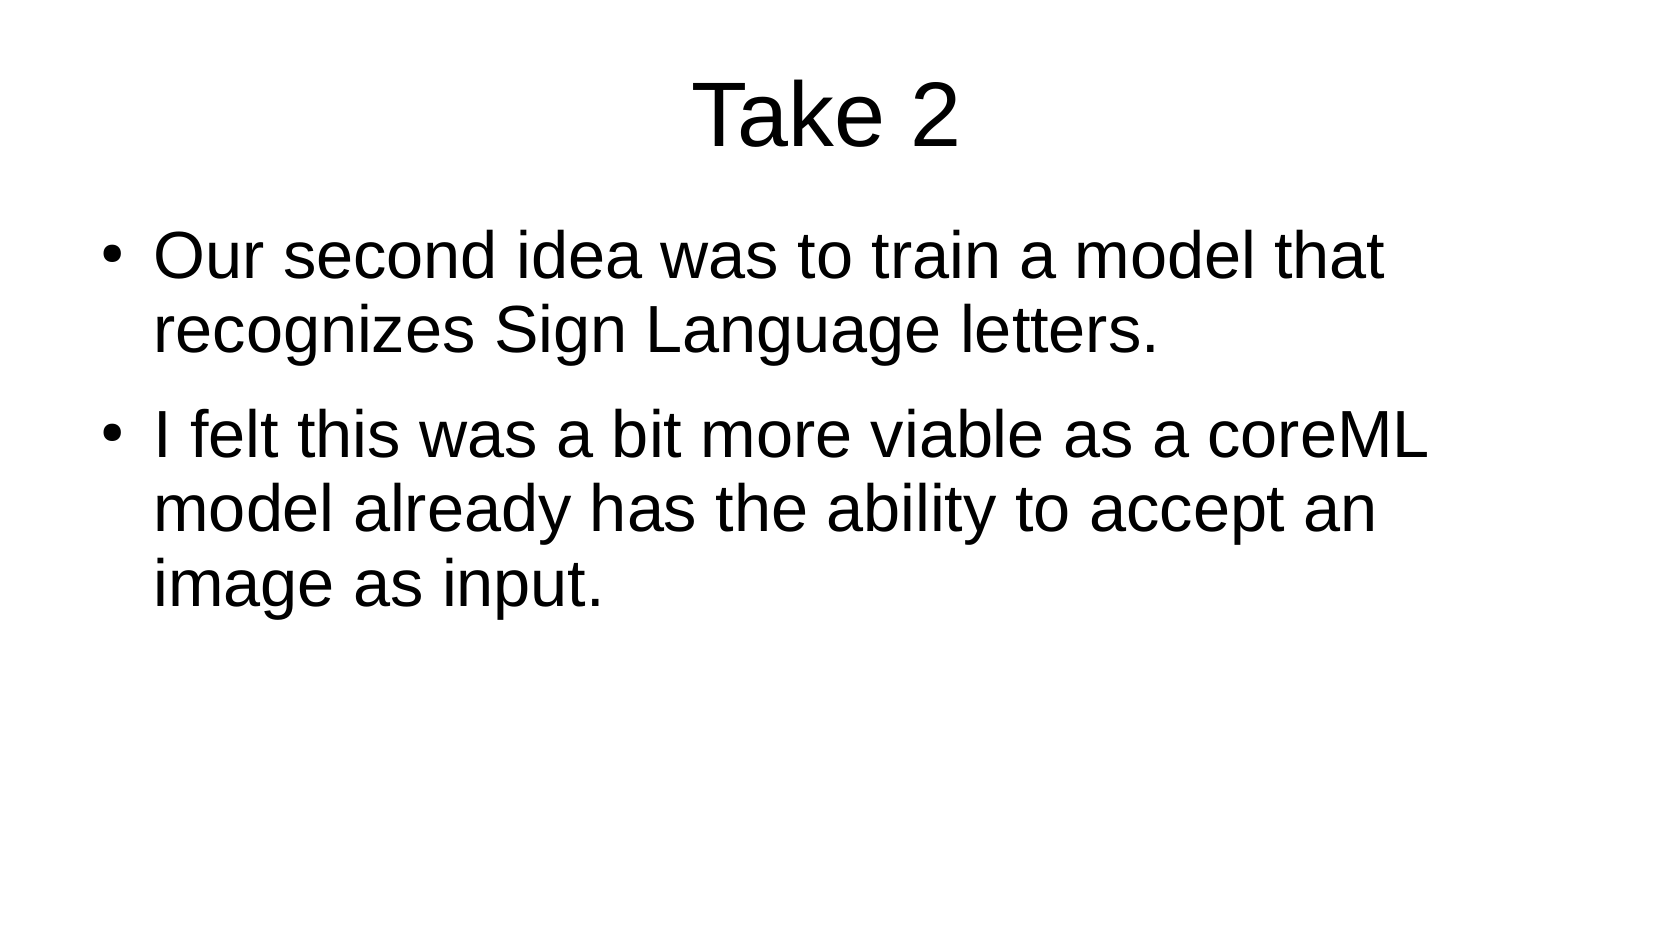

# Take 2
Our second idea was to train a model that recognizes Sign Language letters.
I felt this was a bit more viable as a coreML model already has the ability to accept an image as input.